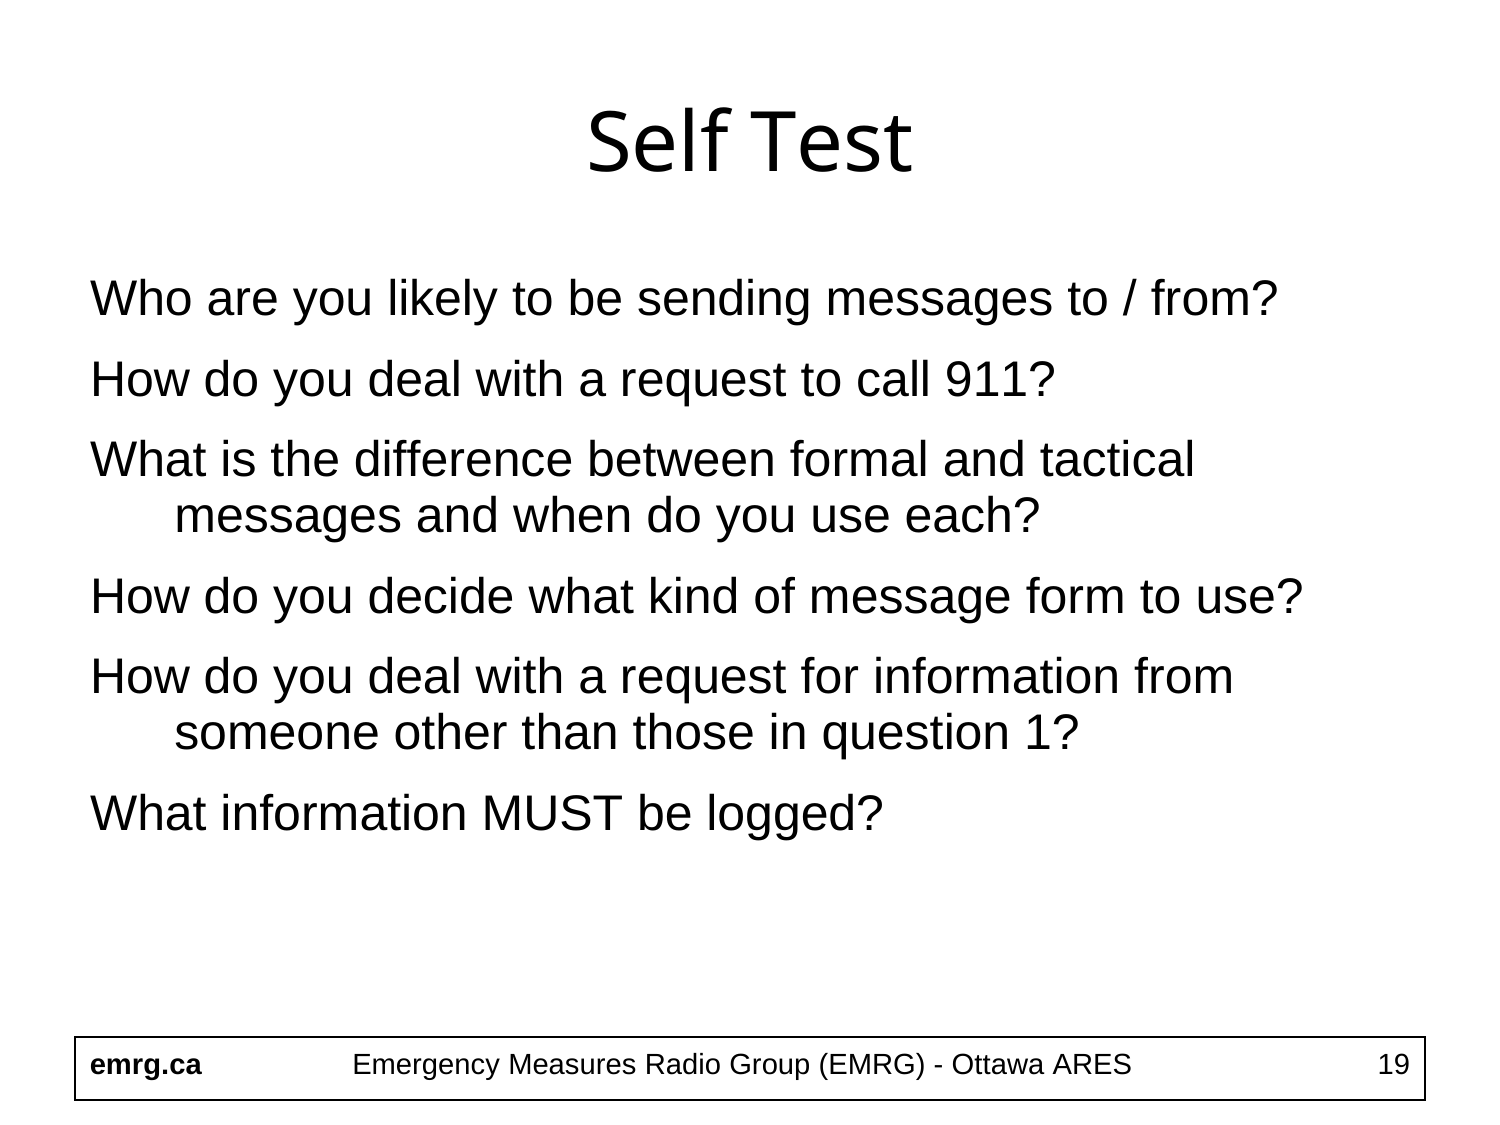

# Self Test
Who are you likely to be sending messages to / from?
How do you deal with a request to call 911?
What is the difference between formal and tactical messages and when do you use each?
How do you decide what kind of message form to use?
How do you deal with a request for information from someone other than those in question 1?
What information MUST be logged?
Emergency Measures Radio Group (EMRG) - Ottawa ARES